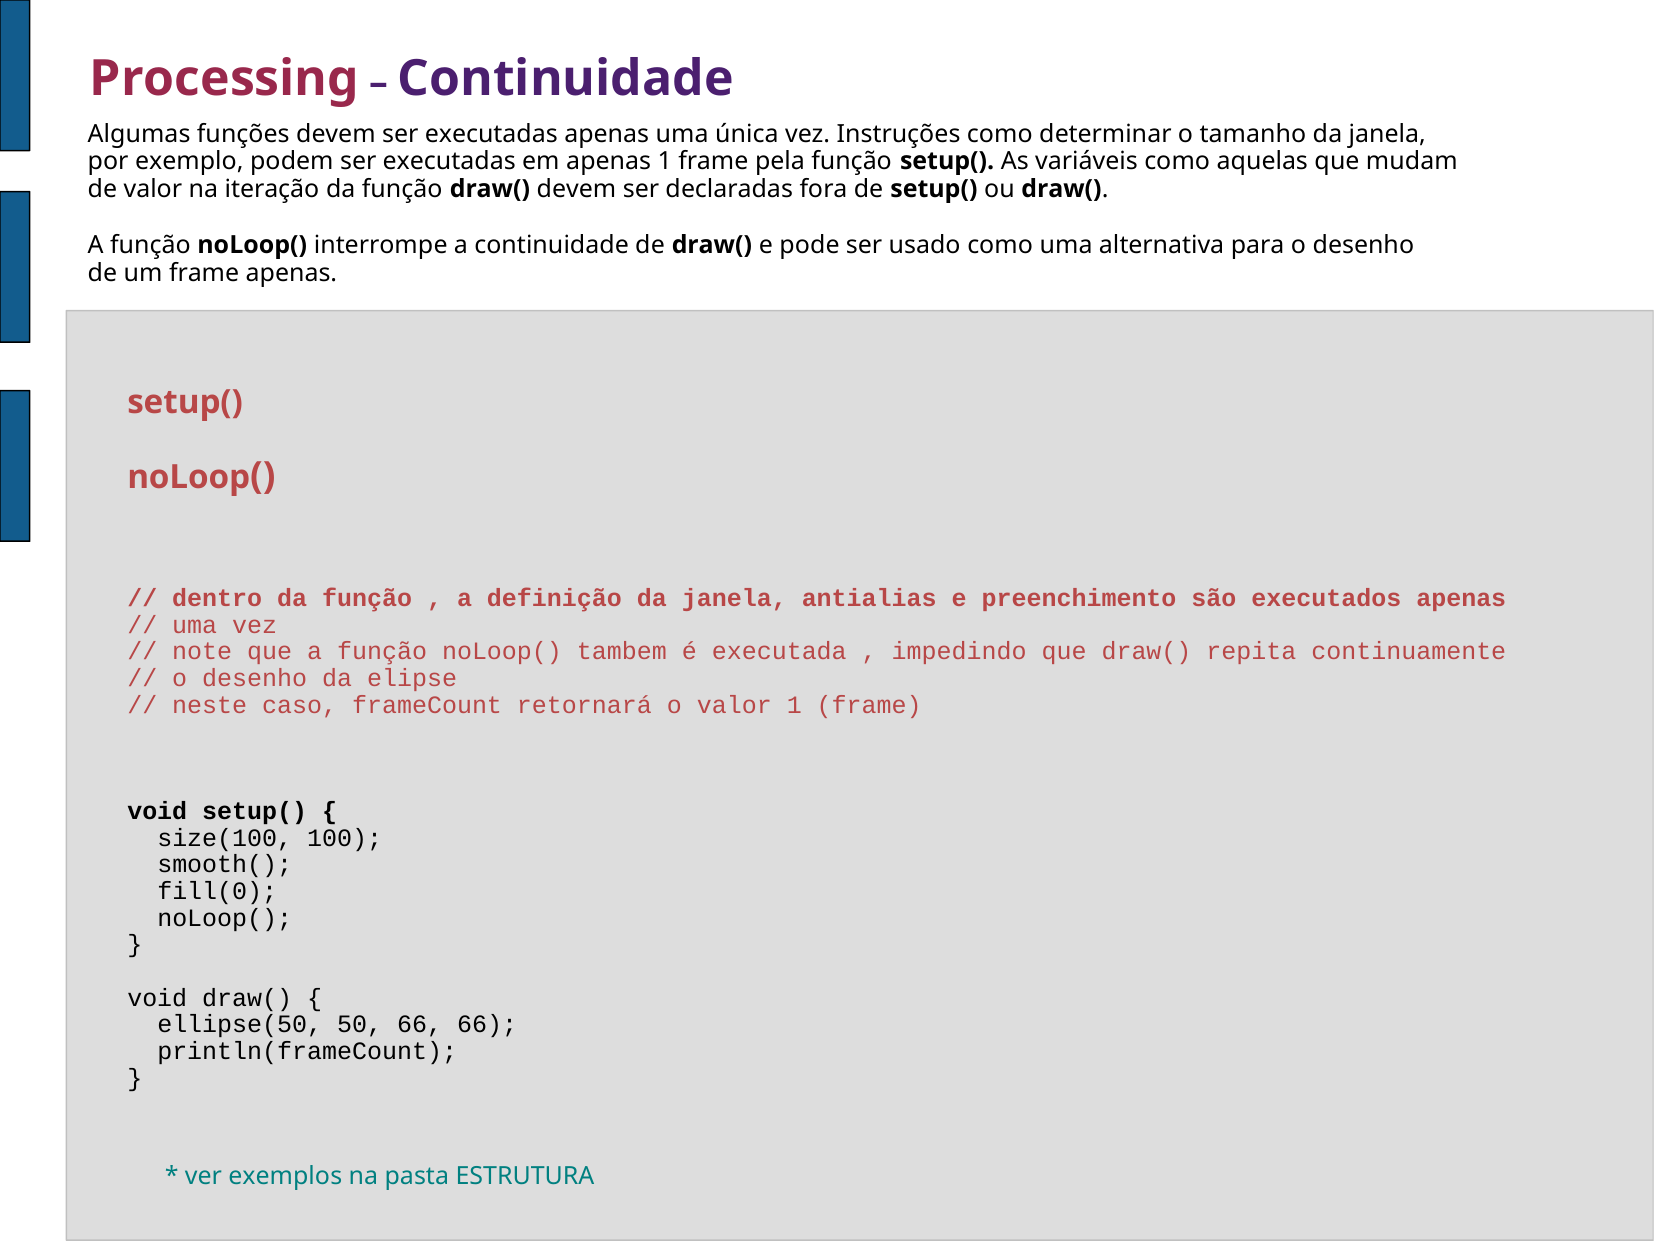

Processing – Continuidade
Algumas funções devem ser executadas apenas uma única vez. Instruções como determinar o tamanho da janela,
por exemplo, podem ser executadas em apenas 1 frame pela função setup(). As variáveis como aquelas que mudam
de valor na iteração da função draw() devem ser declaradas fora de setup() ou draw().
A função noLoop() interrompe a continuidade de draw() e pode ser usado como uma alternativa para o desenho
de um frame apenas.
setup()
noLoop()
// dentro da função , a definição da janela, antialias e preenchimento são executados apenas
// uma vez
// note que a função noLoop() tambem é executada , impedindo que draw() repita continuamente
// o desenho da elipse
// neste caso, frameCount retornará o valor 1 (frame)
void setup() {
 size(100, 100);
 smooth();
 fill(0);
 noLoop();
}
void draw() {
 ellipse(50, 50, 66, 66);
 println(frameCount);
}
* ver exemplos na pasta ESTRUTURA